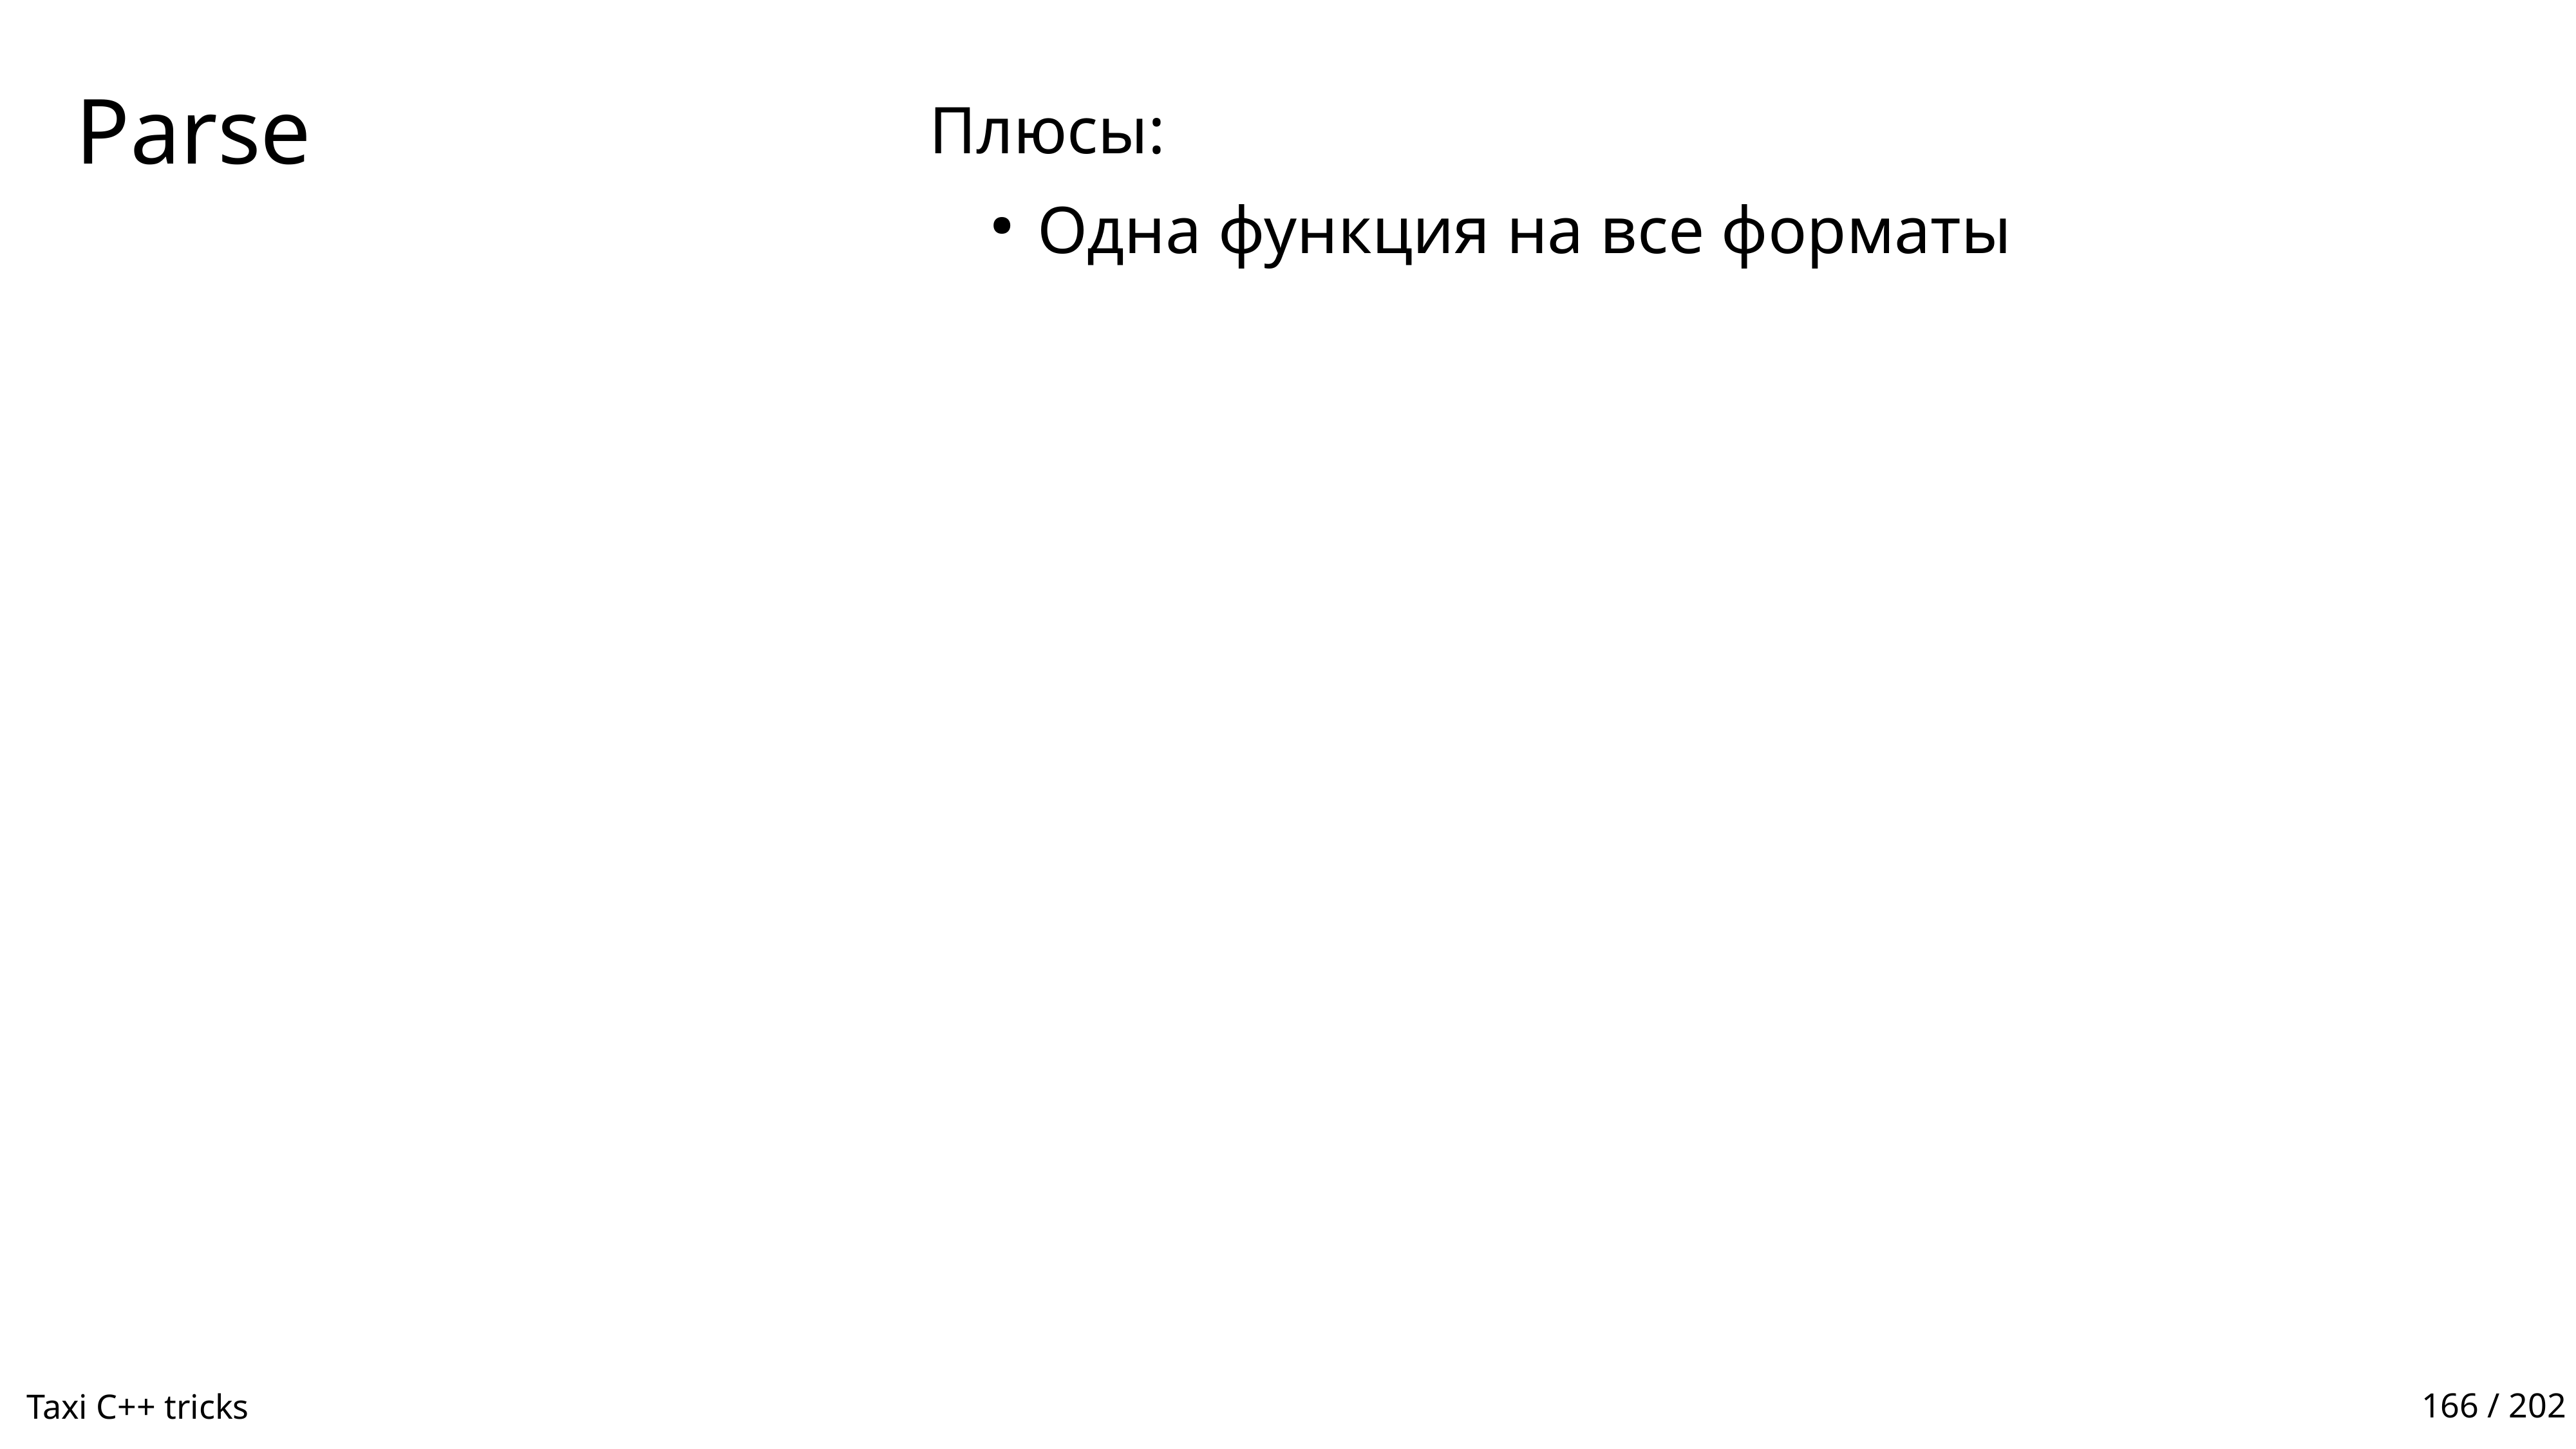

# Parse
Плюсы:
 Одна функция на все форматы
Taxi C++ tricks